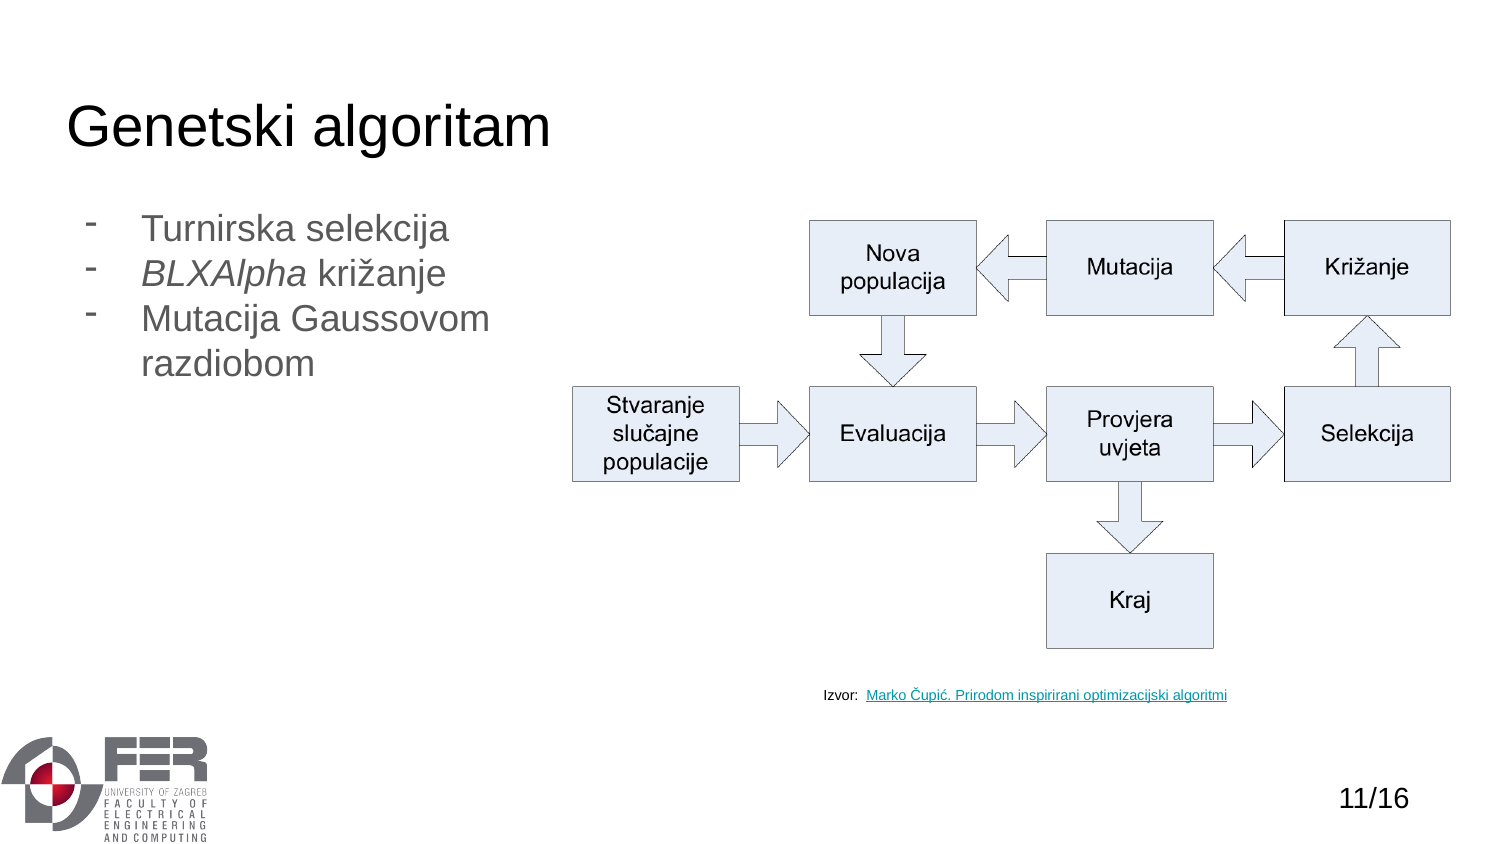

# Genetski algoritam
Turnirska selekcija
BLXAlpha križanje
Mutacija Gaussovom razdiobom
Izvor: Marko Čupić. Prirodom inspirirani optimizacijski algoritmi